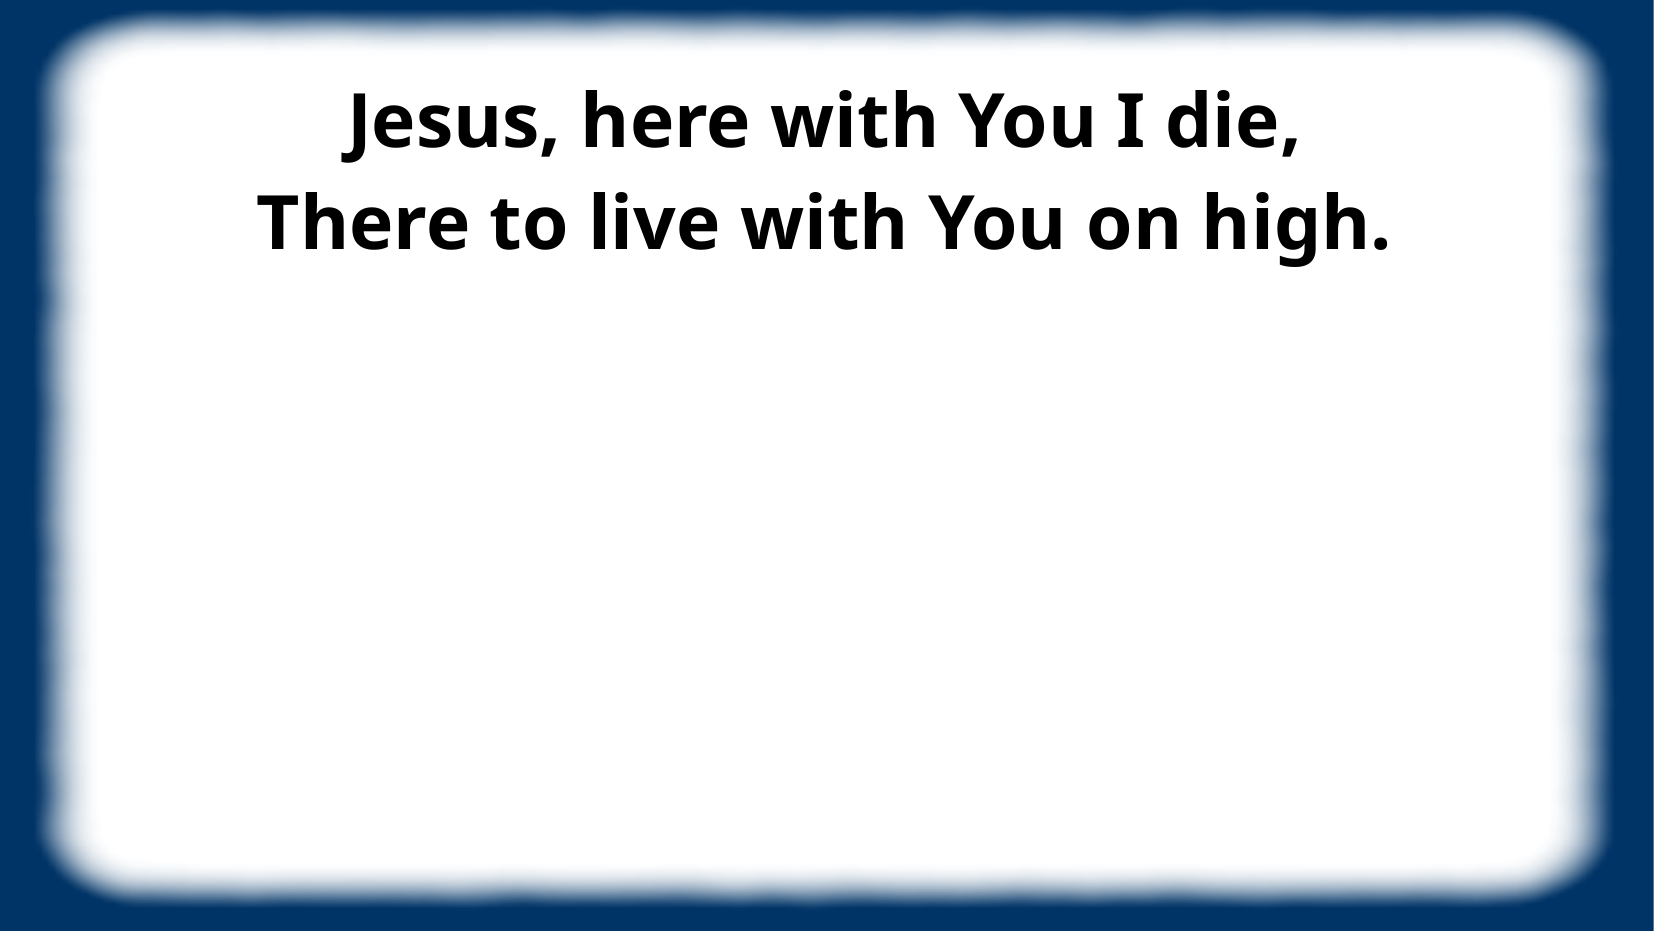

Jesus, here with You I die,
There to live with You on high.